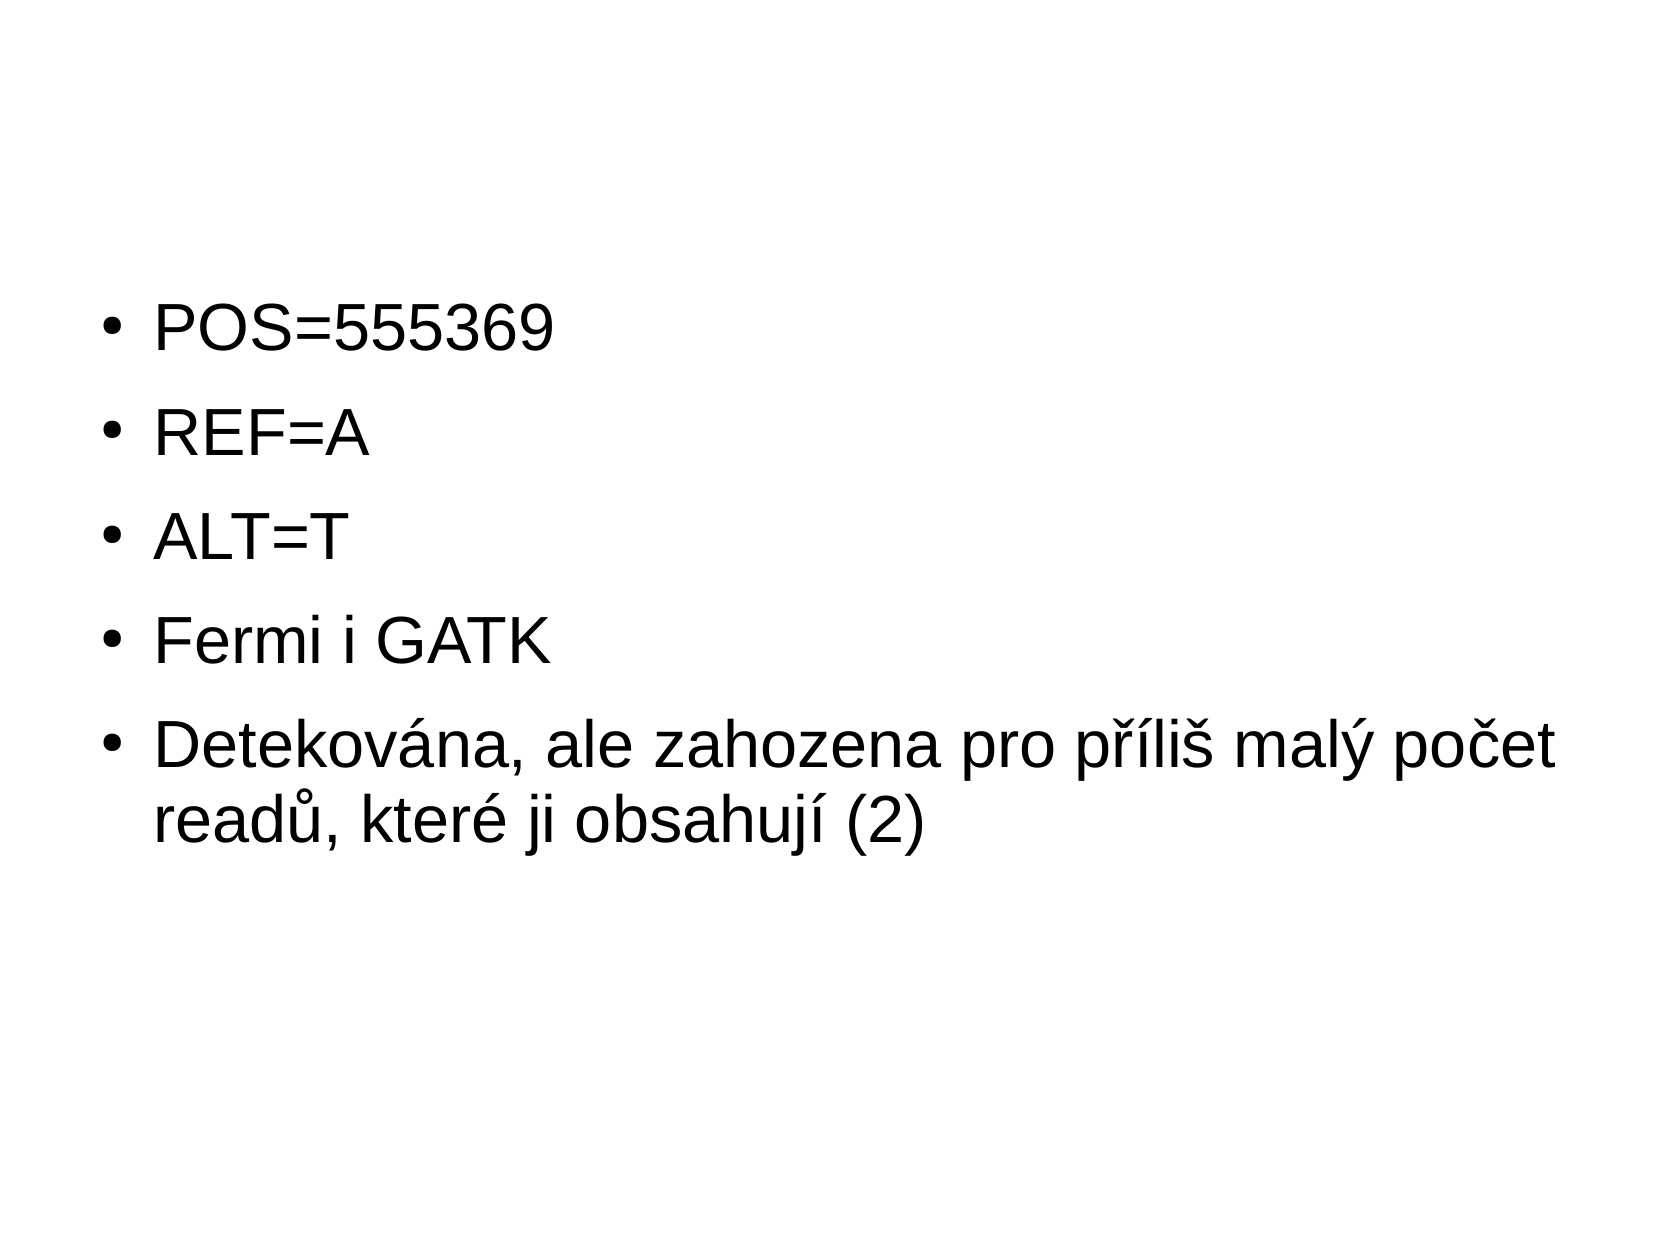

#
POS=555369
REF=A
ALT=T
Fermi i GATK
Detekována, ale zahozena pro příliš malý počet readů, které ji obsahují (2)